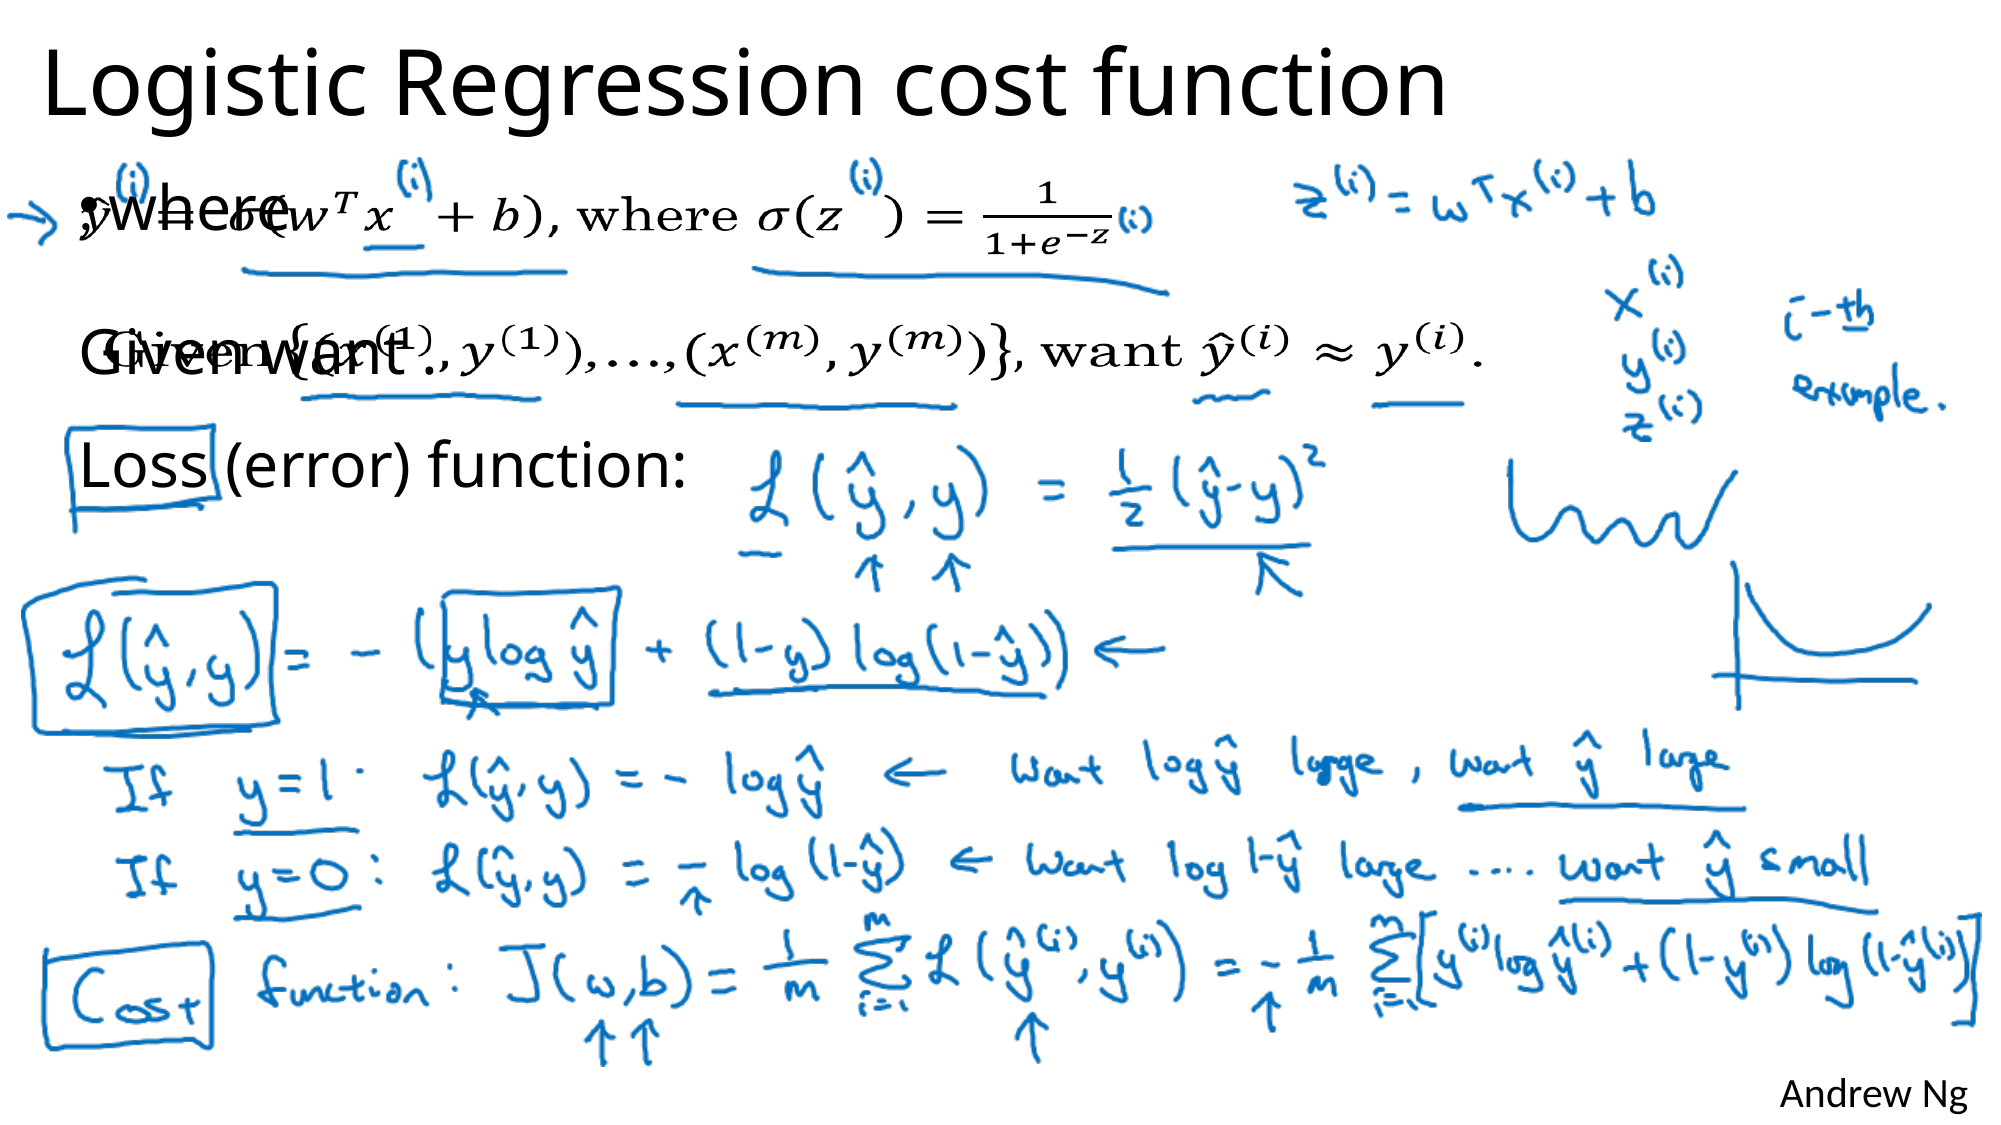

Logistic Regression cost function
, where
Given want .
Loss (error) function: